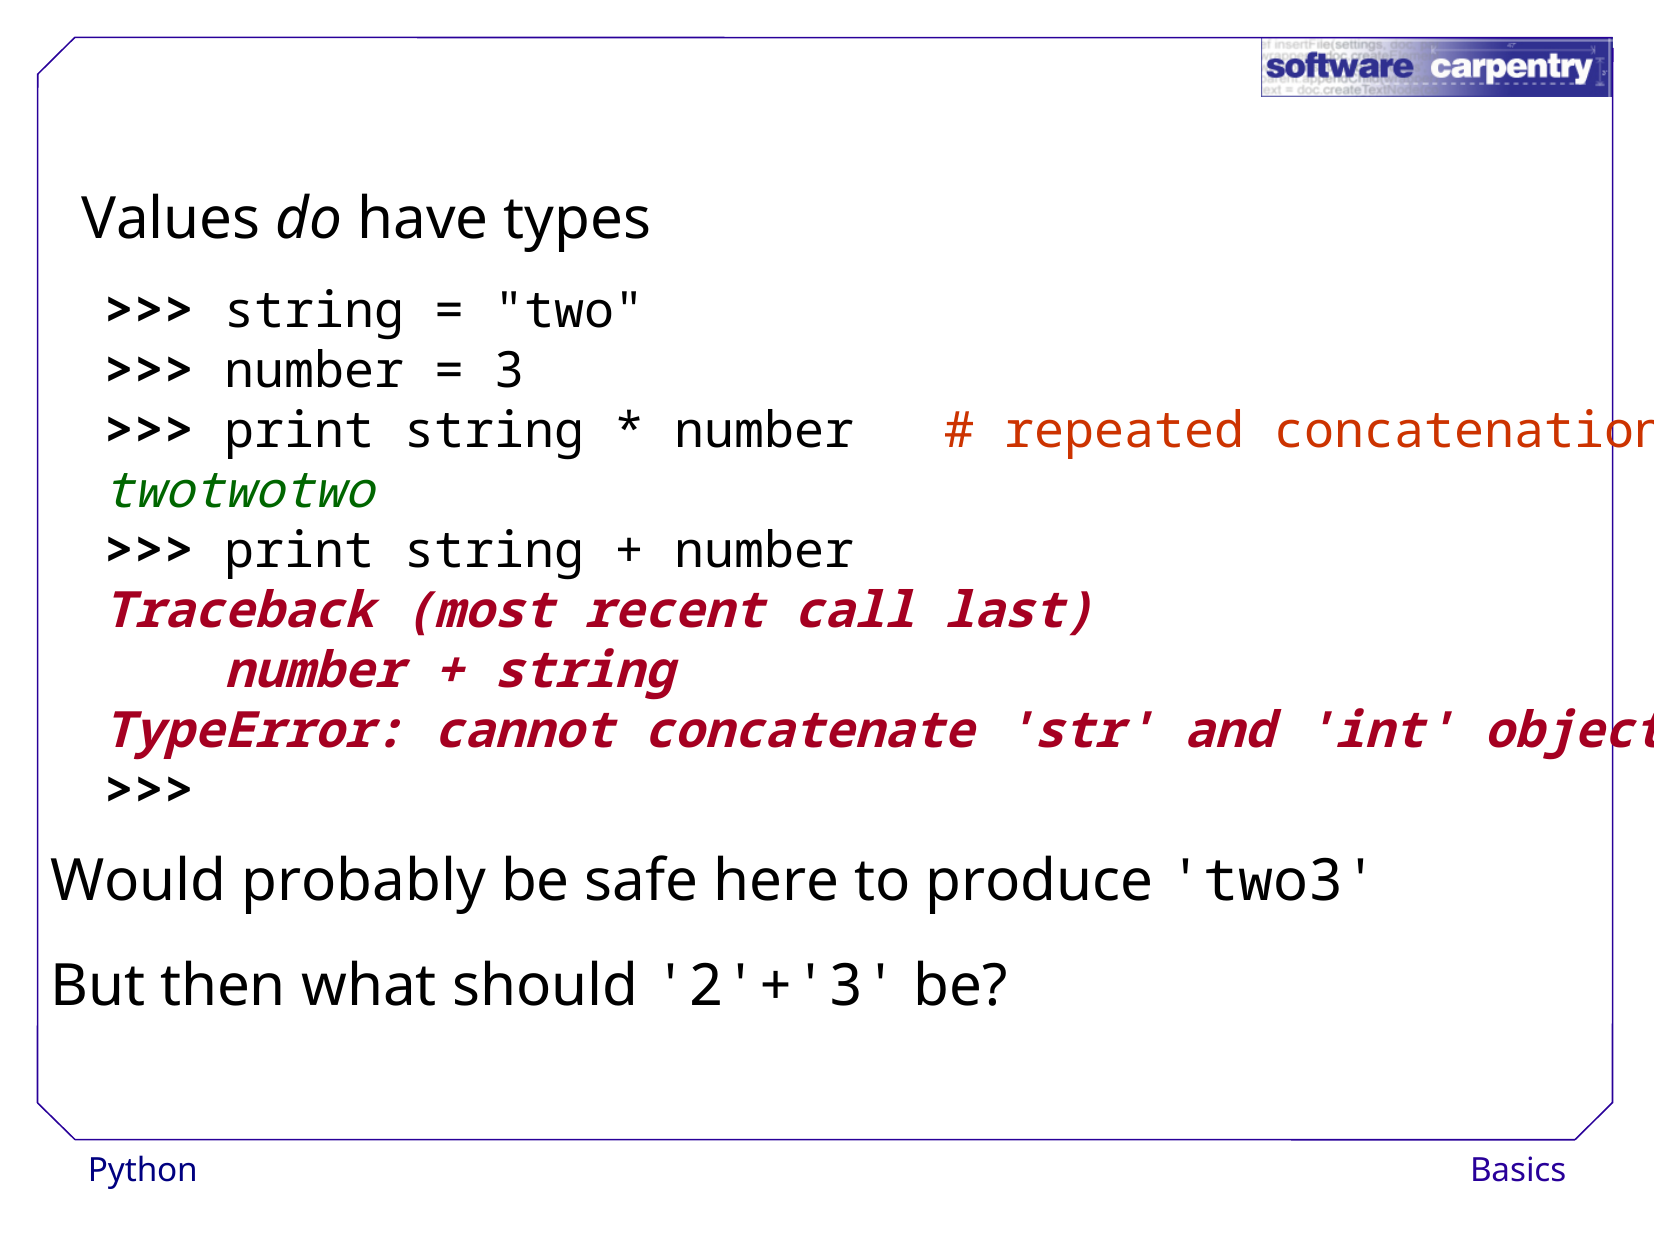

Values do have types
>>> string = "two"
>>> number = 3
>>> print string * number # repeated concatenation
twotwotwo
>>> print string + number
Traceback (most recent call last)
 number + string
TypeError: cannot concatenate 'str' and 'int' objects
>>>
Would probably be safe here to produce 'two3'
But then what should '2'+'3' be?